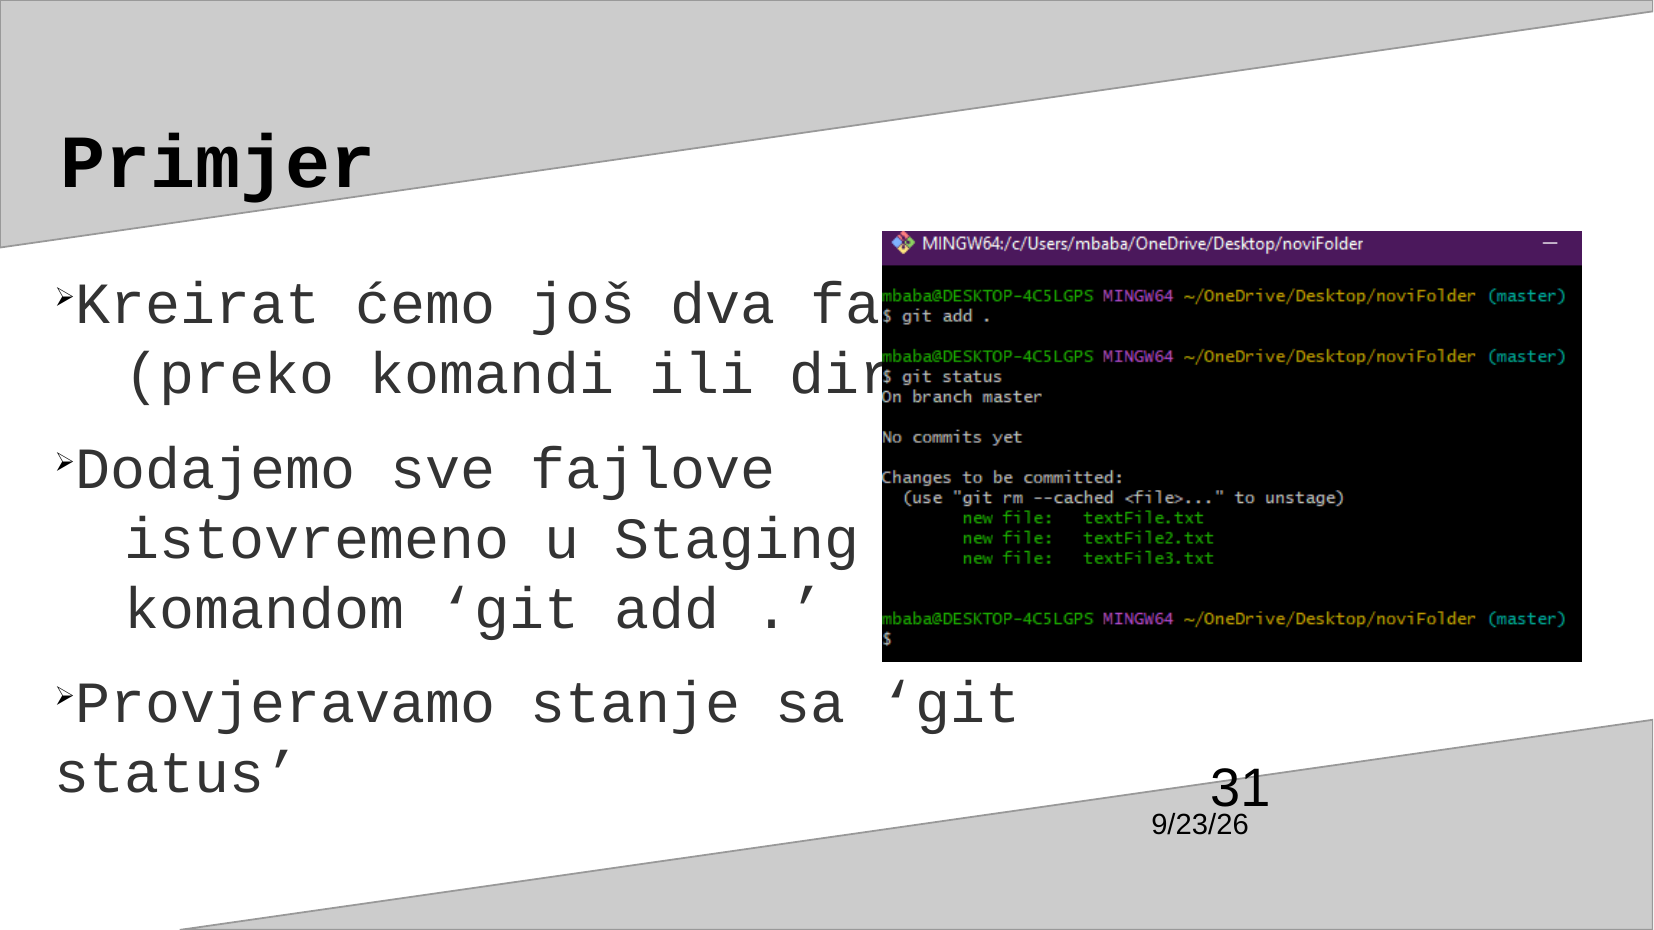

Primjer
Kreirat ćemo još dva fajla
 (preko komandi ili direktno)
Dodajemo sve fajlove
 istovremeno u Staging fazu
 komandom ‘git add .’
Provjeravamo stanje sa ‘git status’
30